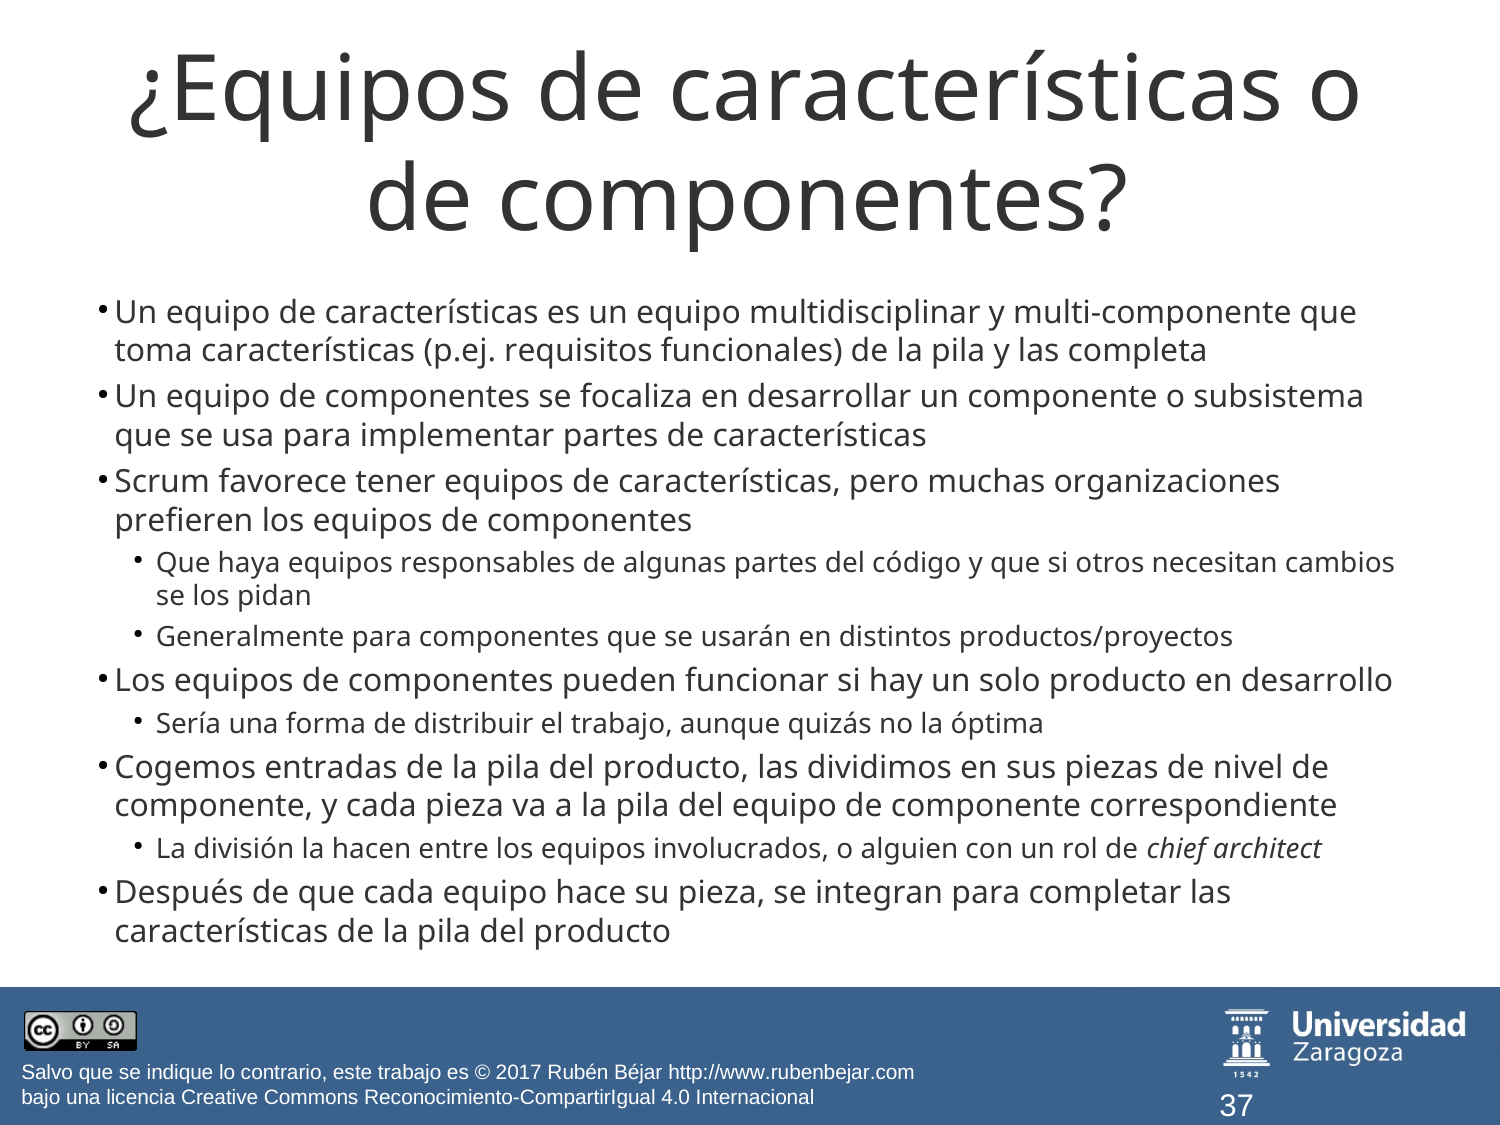

# ¿Equipos de características o de componentes?
Un equipo de características es un equipo multidisciplinar y multi-componente que toma características (p.ej. requisitos funcionales) de la pila y las completa
Un equipo de componentes se focaliza en desarrollar un componente o subsistema que se usa para implementar partes de características
Scrum favorece tener equipos de características, pero muchas organizaciones prefieren los equipos de componentes
Que haya equipos responsables de algunas partes del código y que si otros necesitan cambios se los pidan
Generalmente para componentes que se usarán en distintos productos/proyectos
Los equipos de componentes pueden funcionar si hay un solo producto en desarrollo
Sería una forma de distribuir el trabajo, aunque quizás no la óptima
Cogemos entradas de la pila del producto, las dividimos en sus piezas de nivel de componente, y cada pieza va a la pila del equipo de componente correspondiente
La división la hacen entre los equipos involucrados, o alguien con un rol de chief architect
Después de que cada equipo hace su pieza, se integran para completar las características de la pila del producto